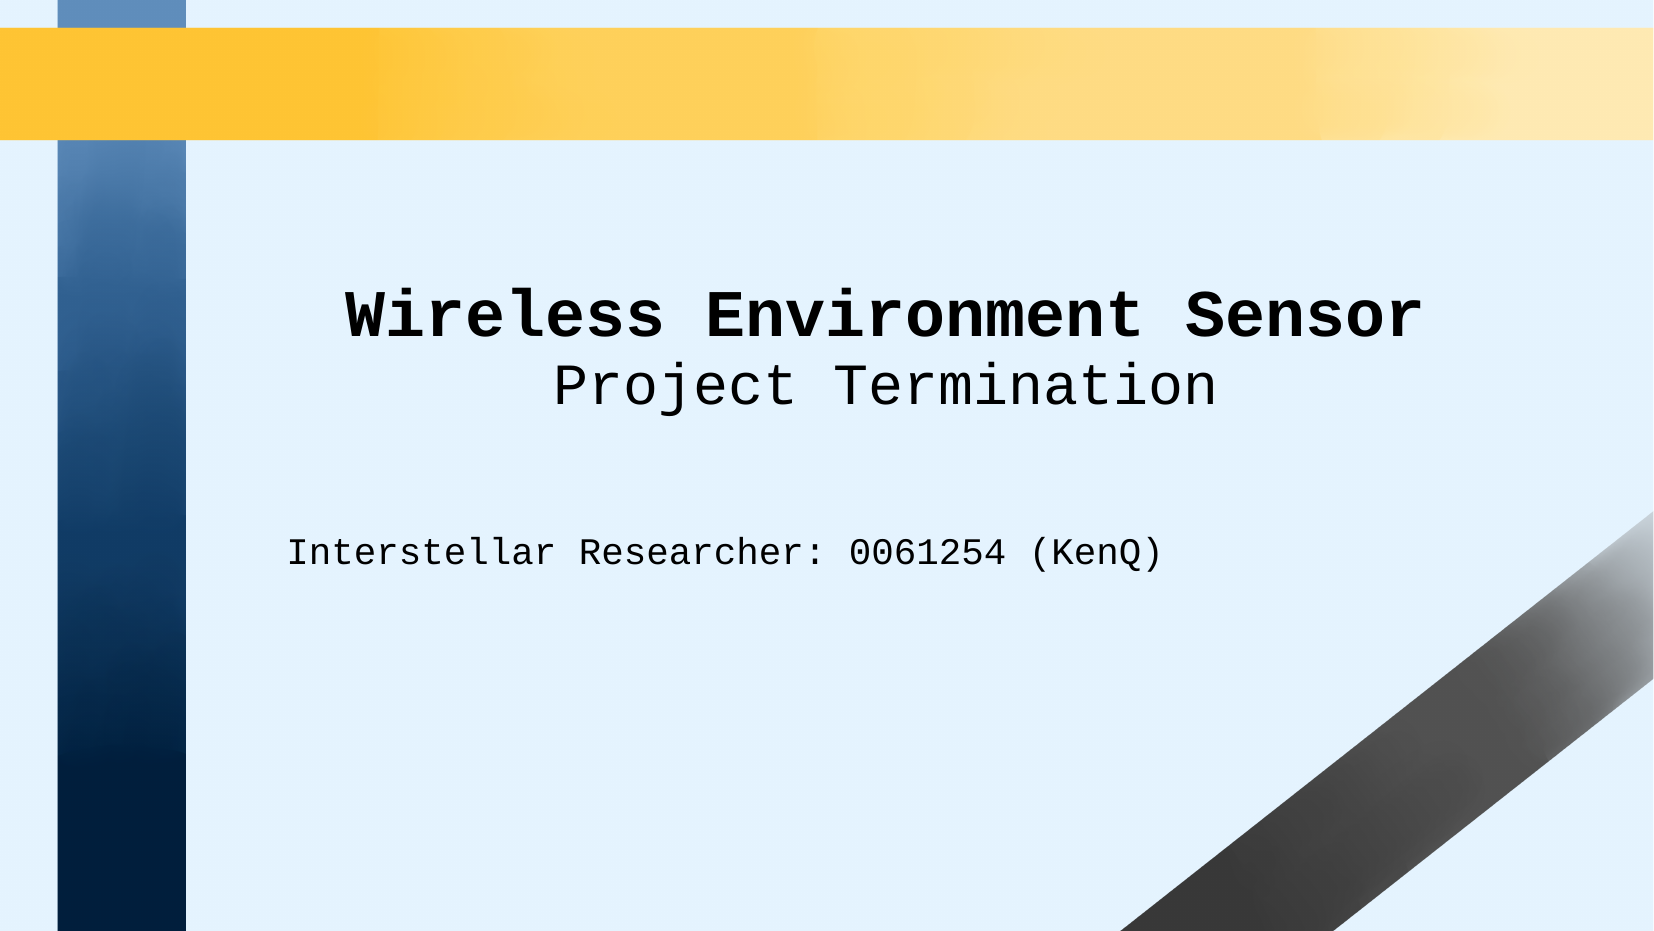

Wireless Environment Sensor
Project Termination
Interstellar Researcher: 0061254 (KenQ)